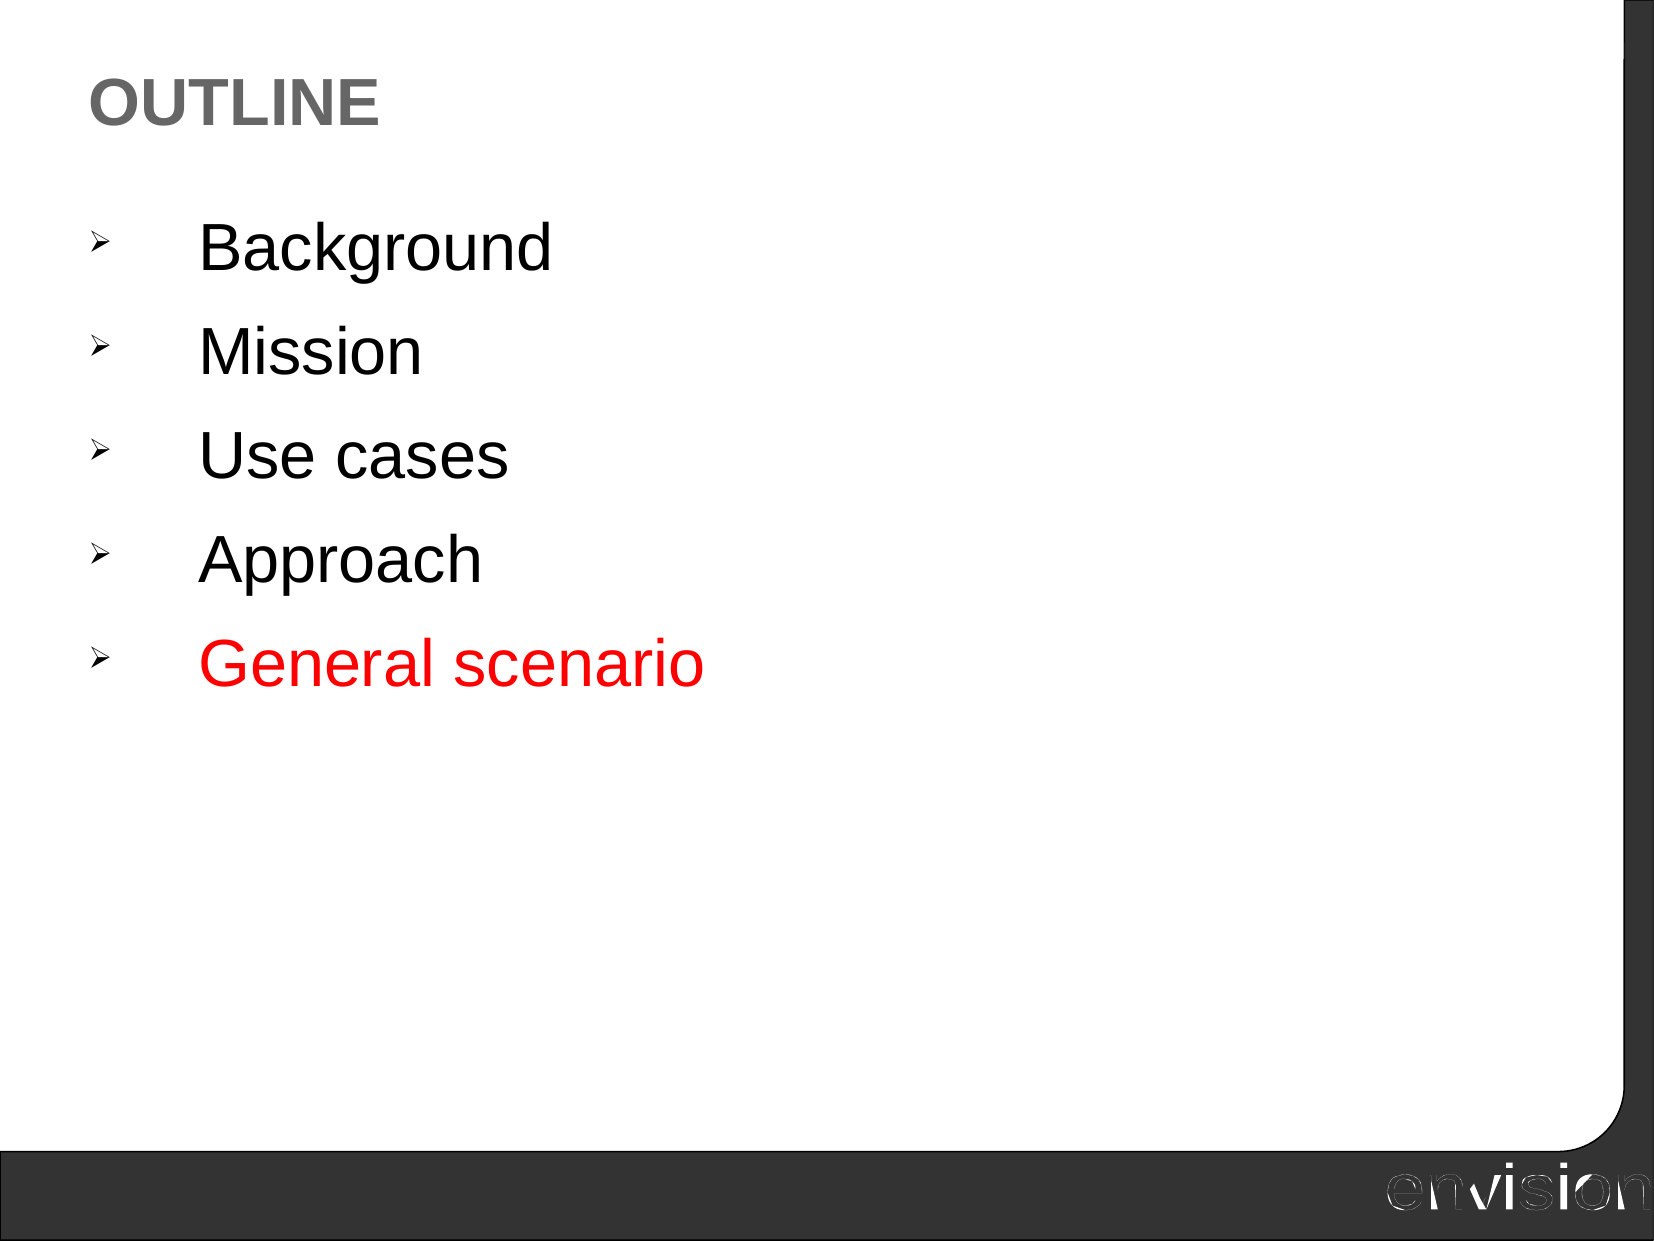

# OUTLINE
Background
Mission
Use cases
Approach
General scenario